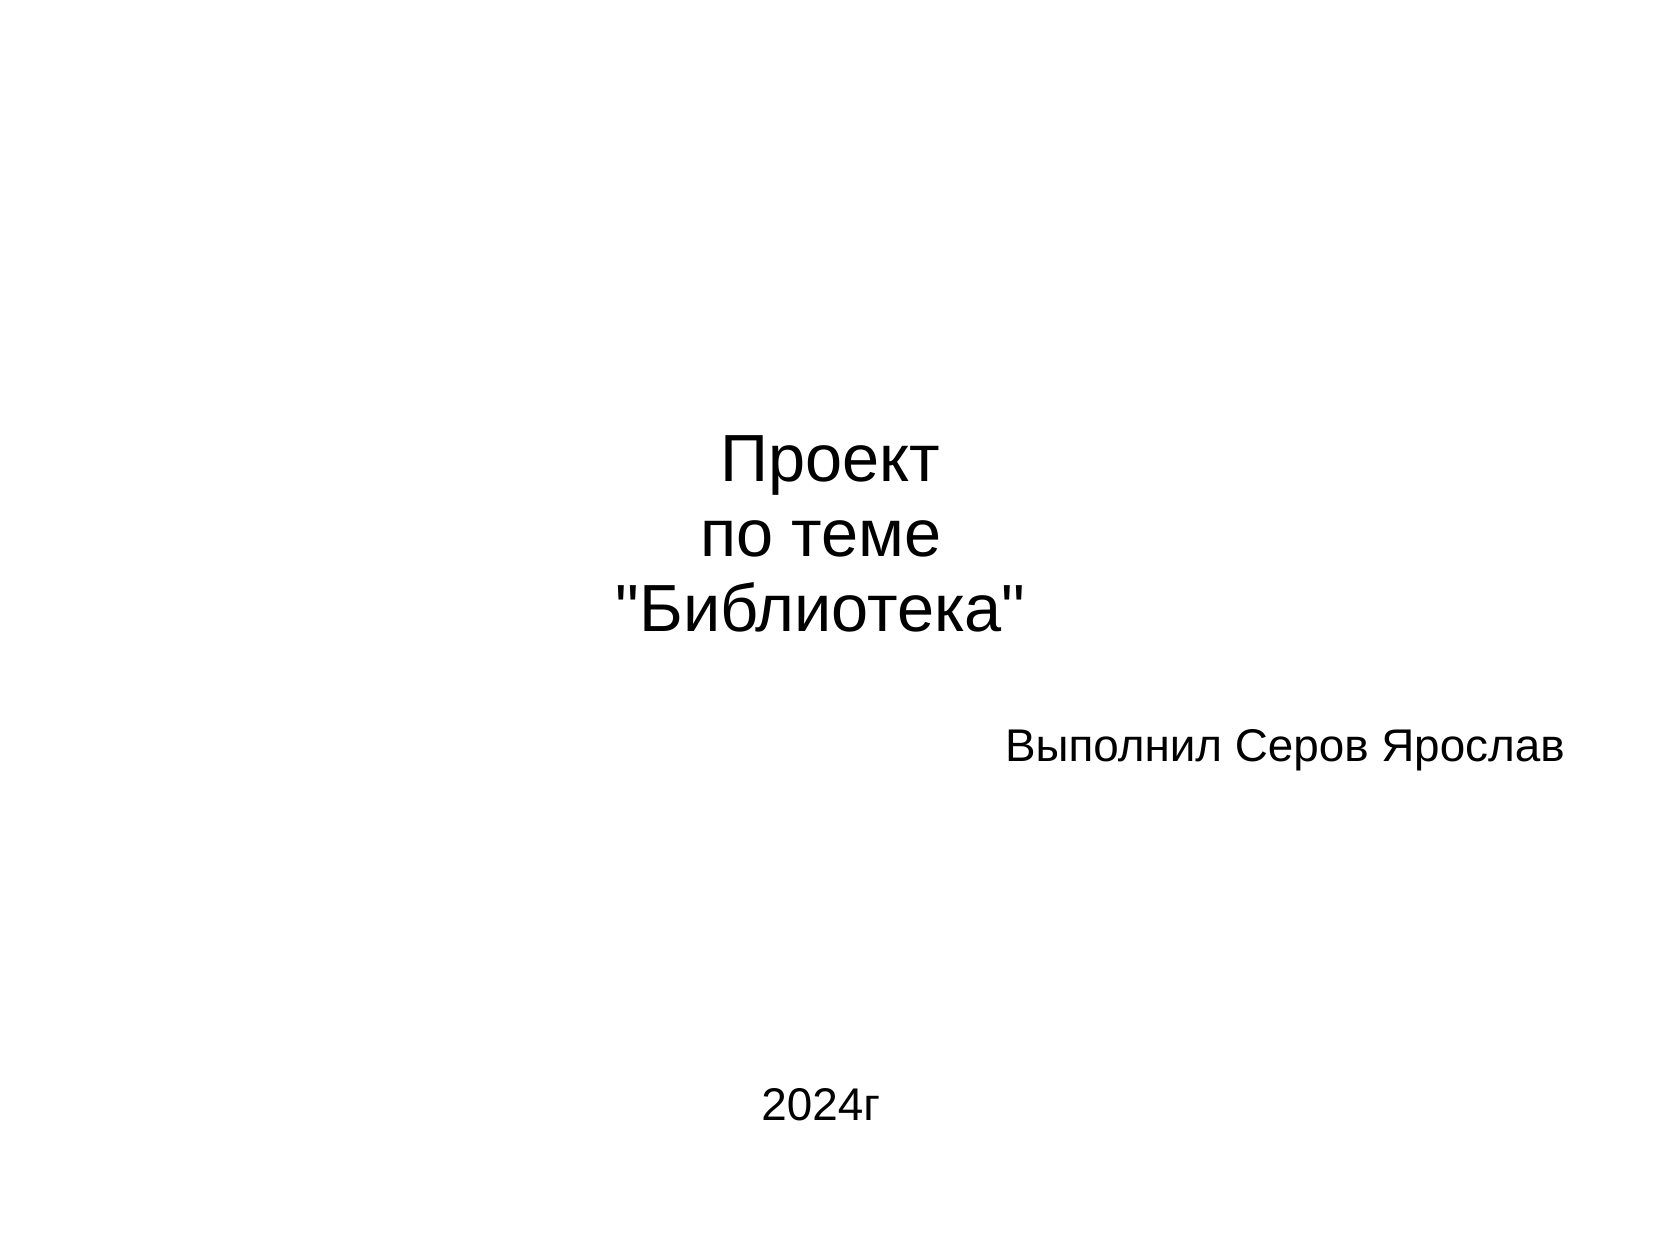

# Проект
по теме
"Библиотека"
Выполнил Серов Ярослав
2024г